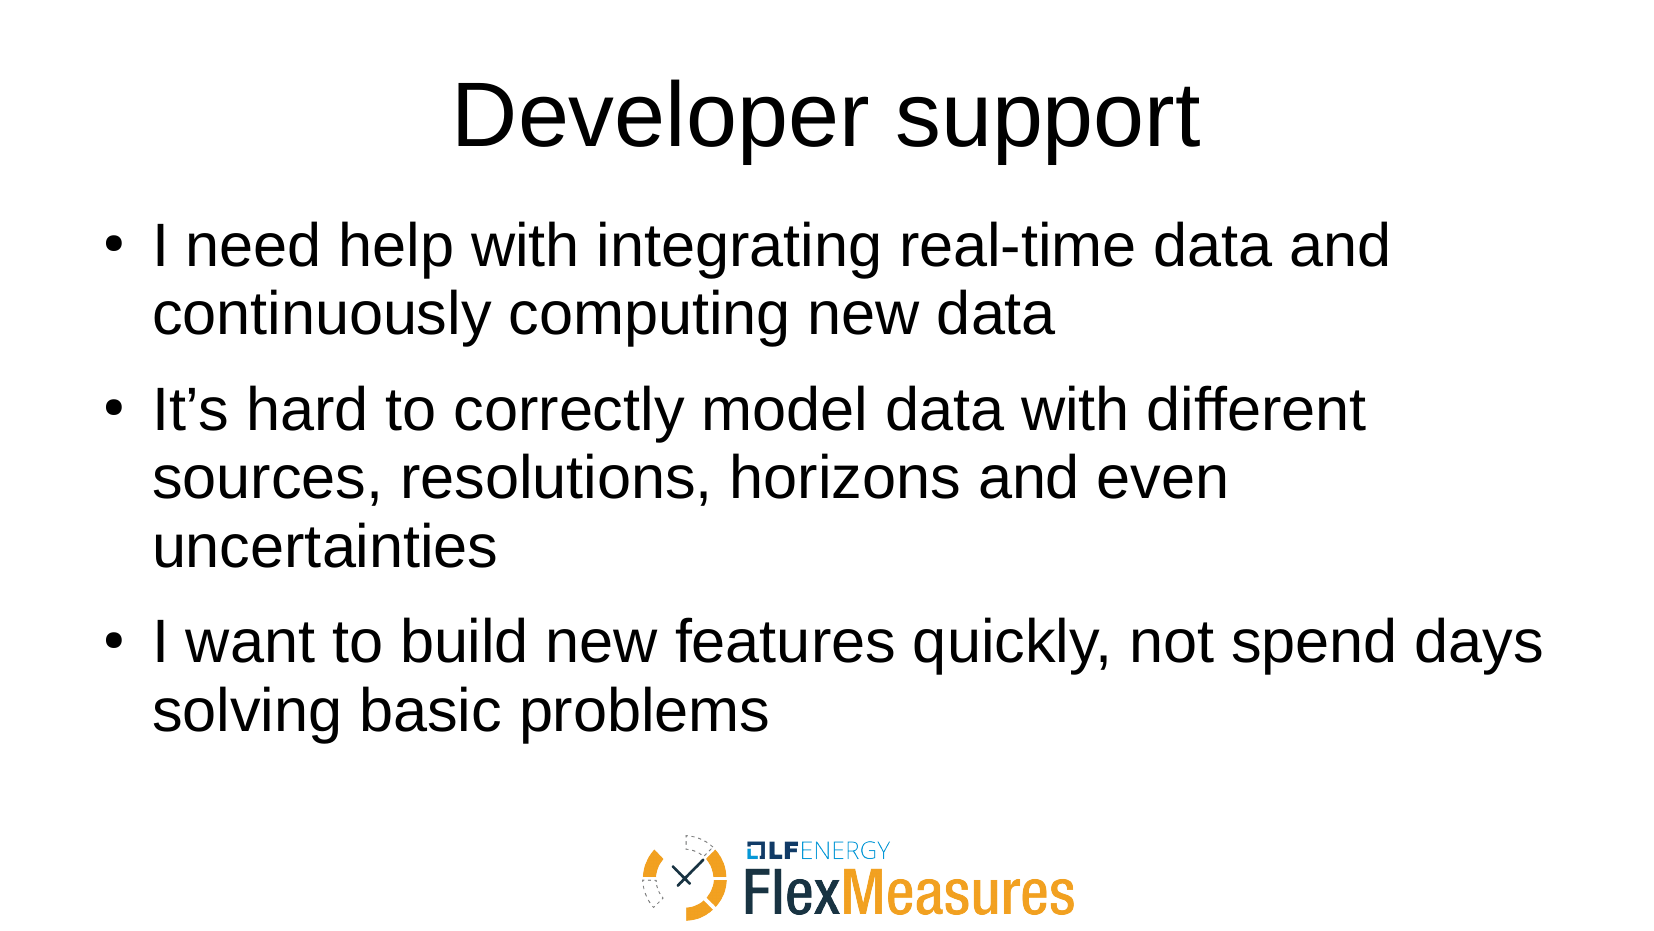

# Developer support
I need help with integrating real-time data and continuously computing new data
It’s hard to correctly model data with different sources, resolutions, horizons and even uncertainties
I want to build new features quickly, not spend days solving basic problems